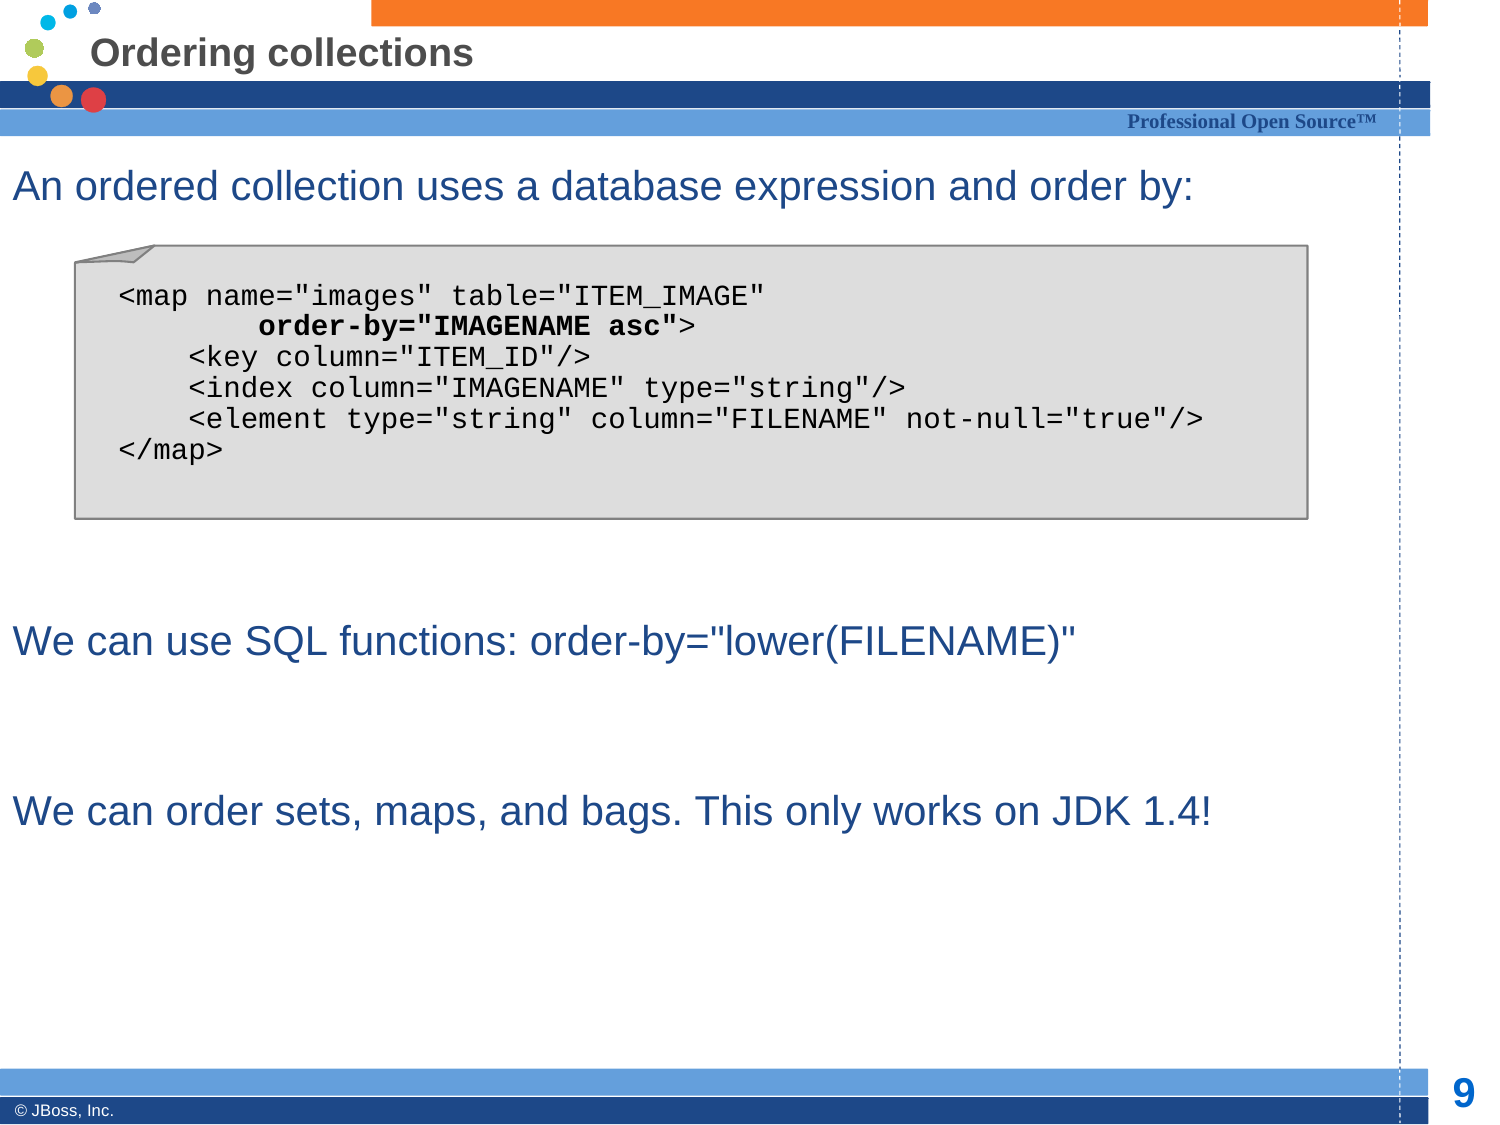

# Ordering collections
An ordered collection uses a database expression and order by:
We can use SQL functions: order-by="lower(FILENAME)"
We can order sets, maps, and bags. This only works on JDK 1.4!
<map name="images" table="ITEM_IMAGE"
 order-by="IMAGENAME asc">
 <key column="ITEM_ID"/>
 <index column="IMAGENAME" type="string"/>
 <element type="string" column="FILENAME" not-null="true"/>
</map>